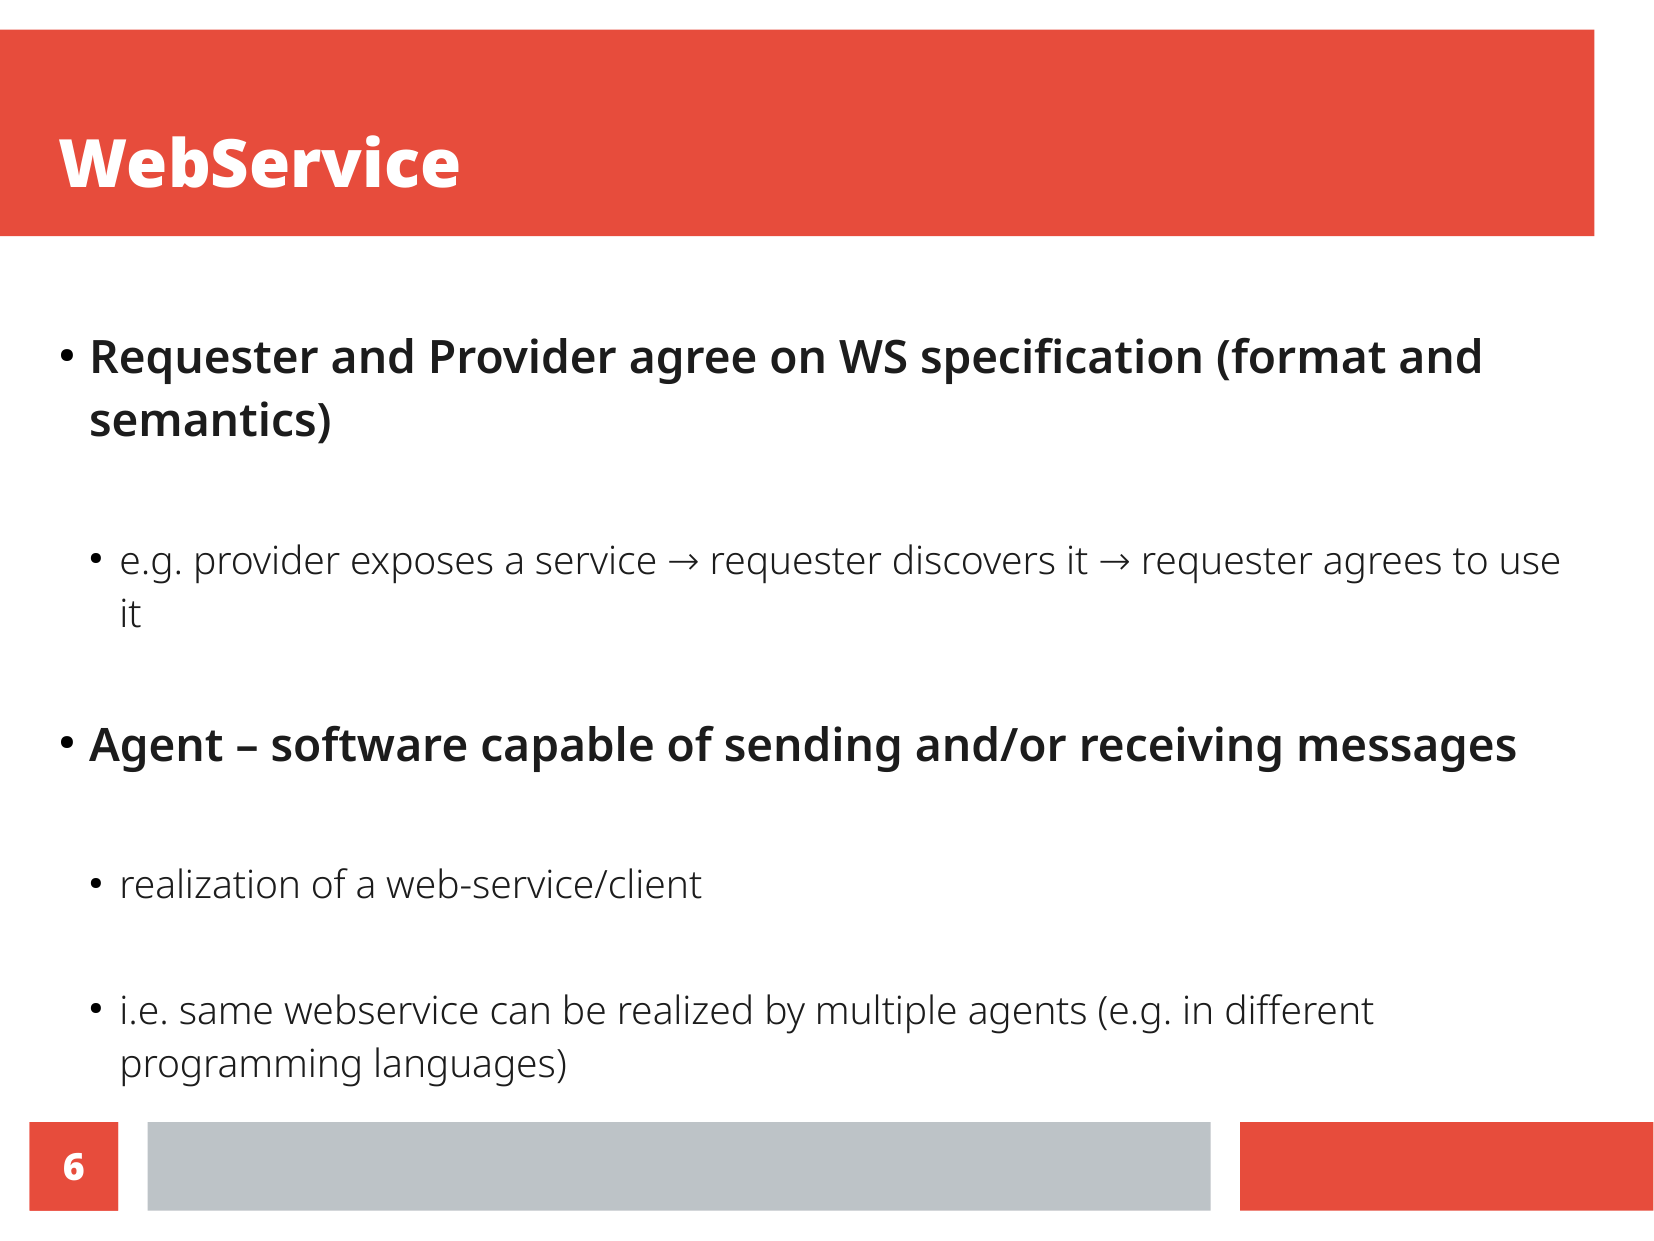

# WebService
Requester and Provider agree on WS specification (format and semantics)
e.g. provider exposes a service → requester discovers it → requester agrees to use it
Agent – software capable of sending and/or receiving messages
realization of a web-service/client
i.e. same webservice can be realized by multiple agents (e.g. in different programming languages)
6